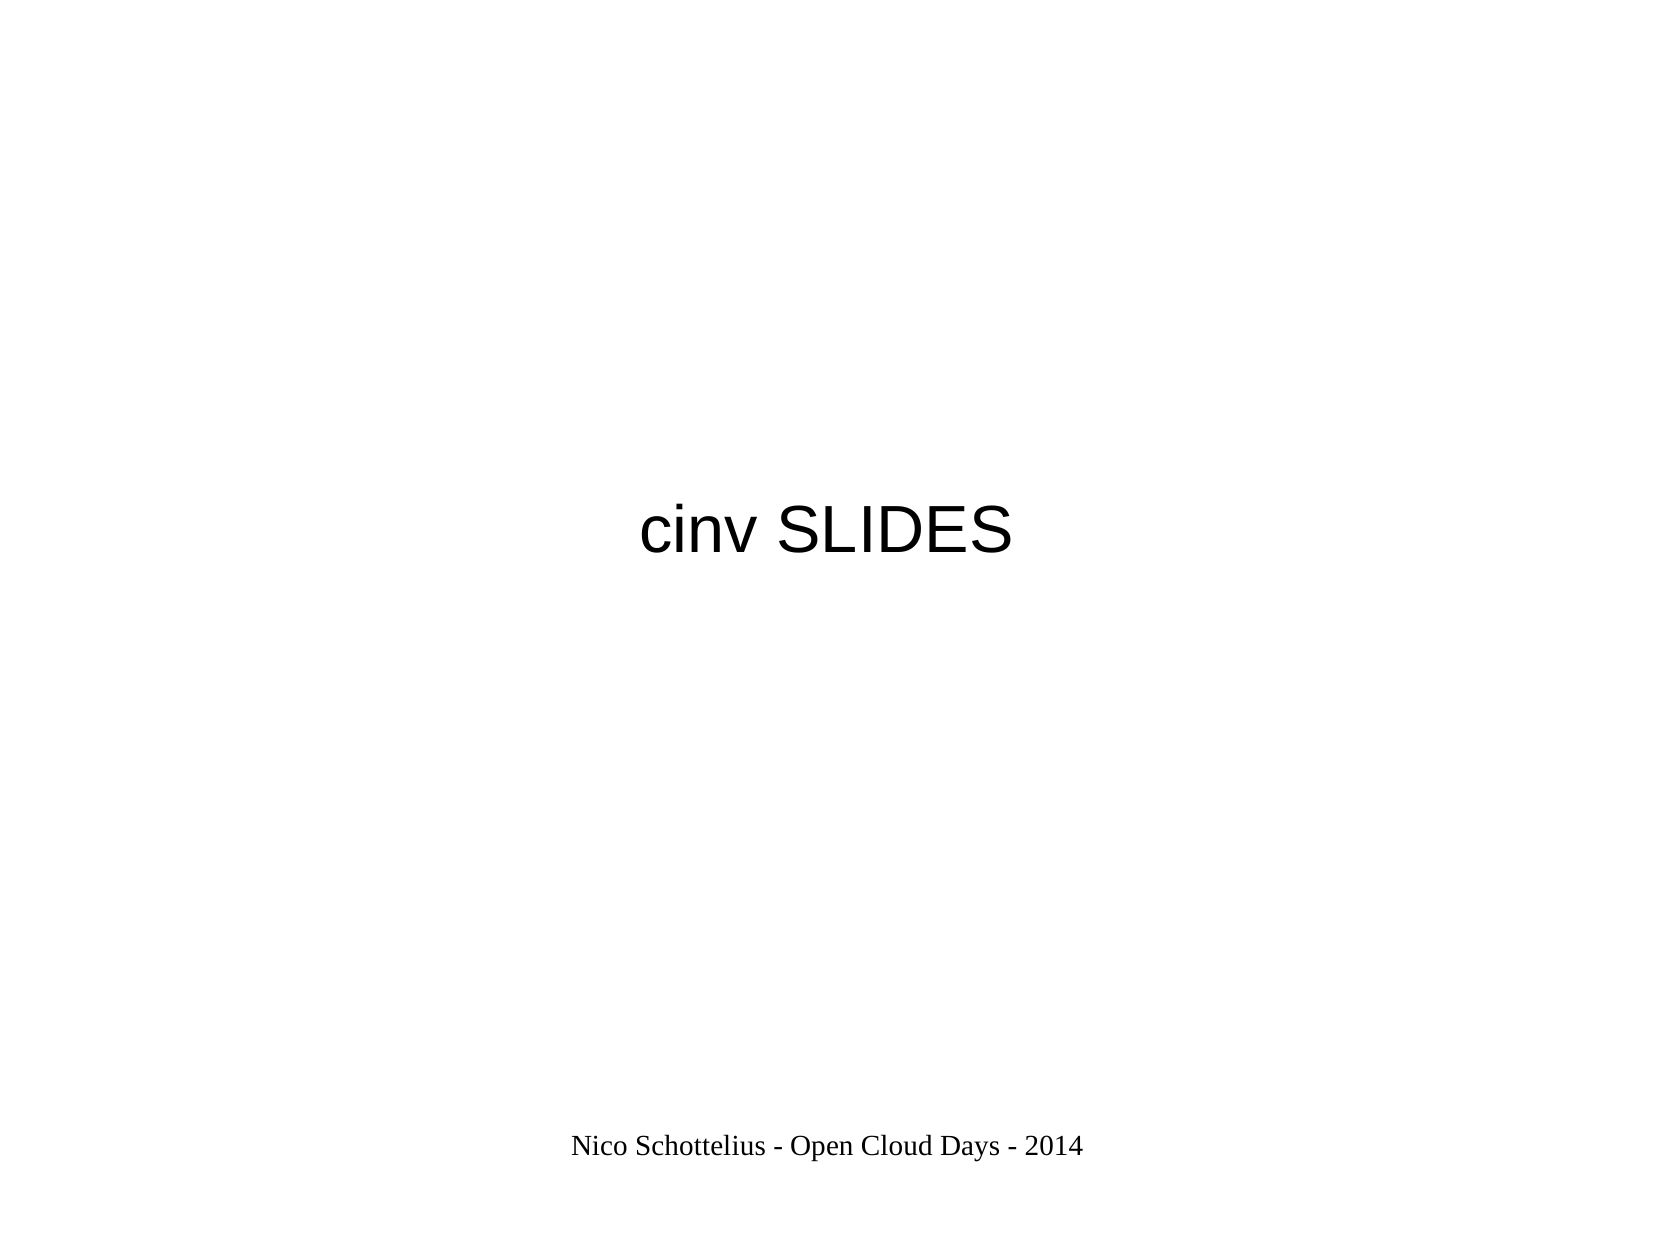

# cinv SLIDES
Nico Schottelius - Open Cloud Days - 2014